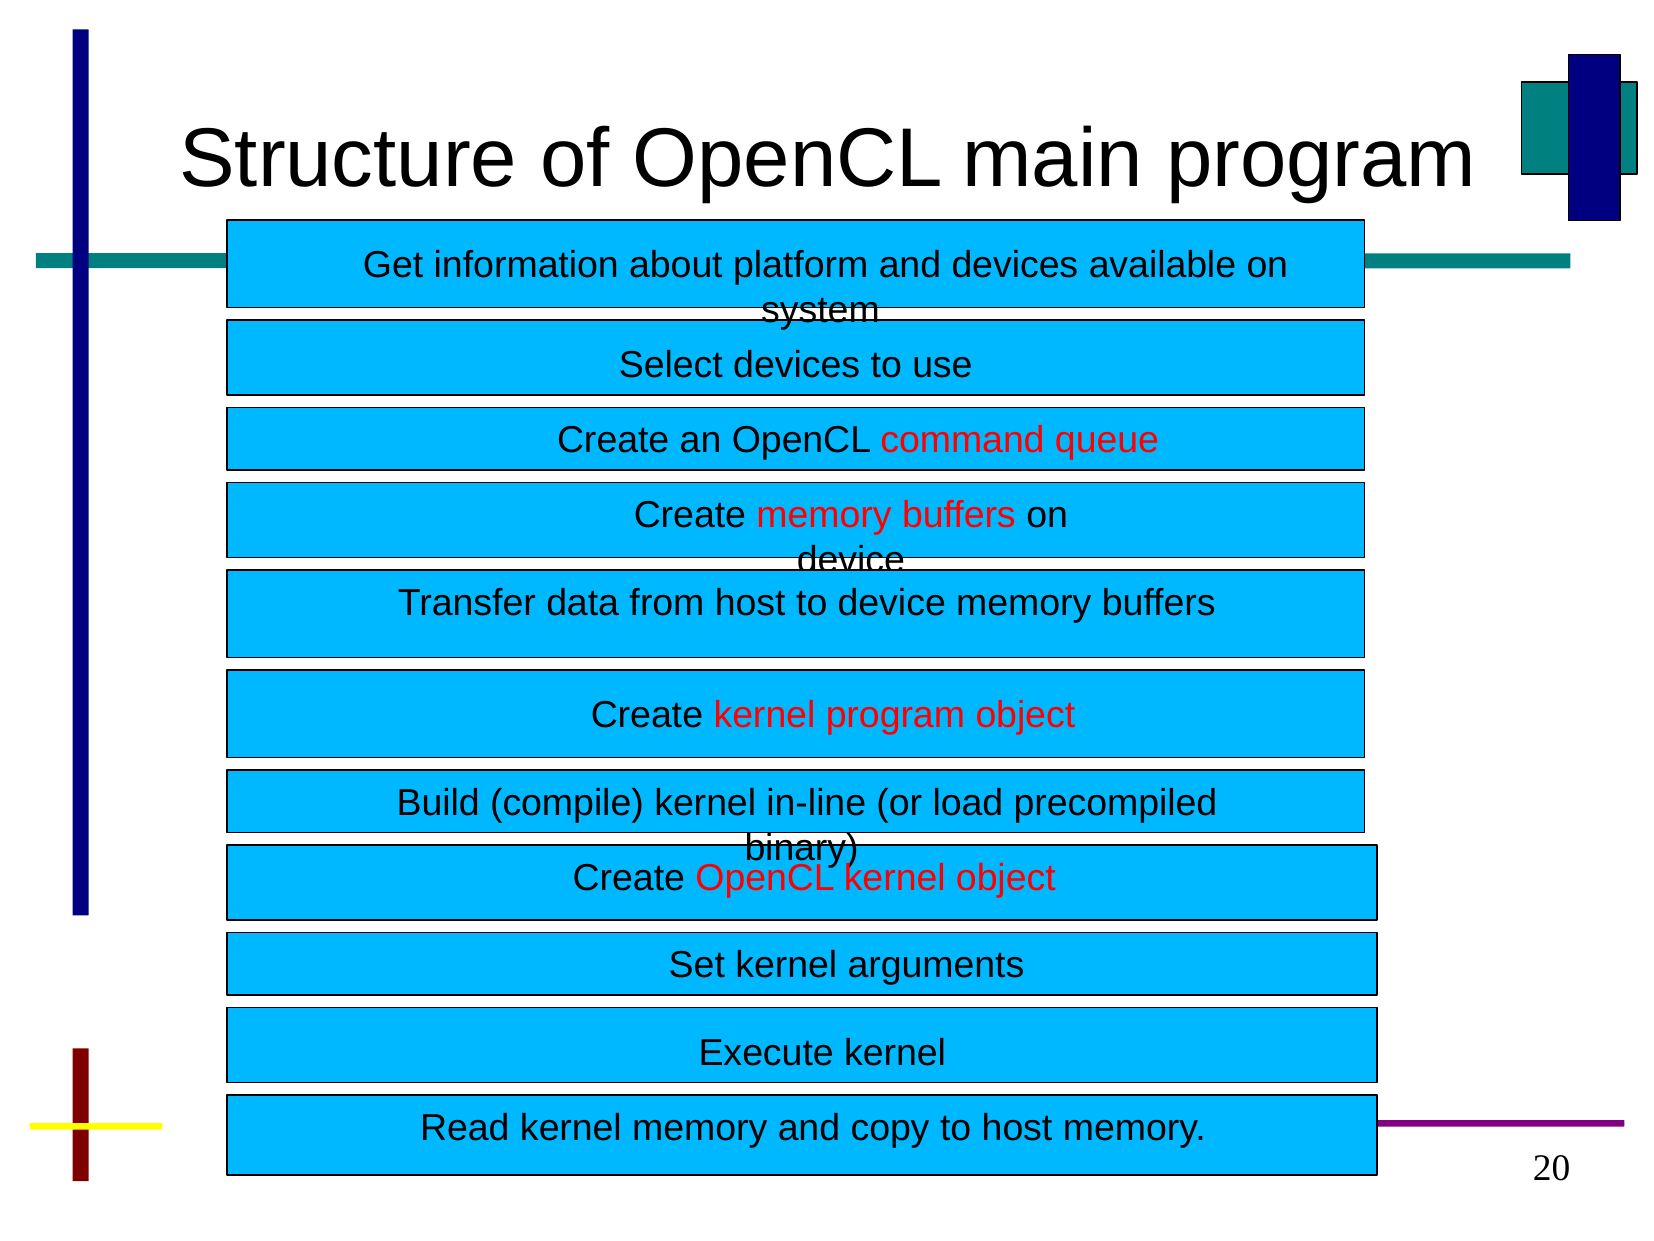

Structure of OpenCL main program
Get information about platform and devices available on system
Select devices to use
Create an OpenCL command queue
Create memory buffers on device
Transfer data from host to device memory buffers
Create kernel program object
Build (compile) kernel in-line (or load precompiled binary)
Create OpenCL kernel object
Set kernel arguments
Execute kernel
Read kernel memory and copy to host memory.